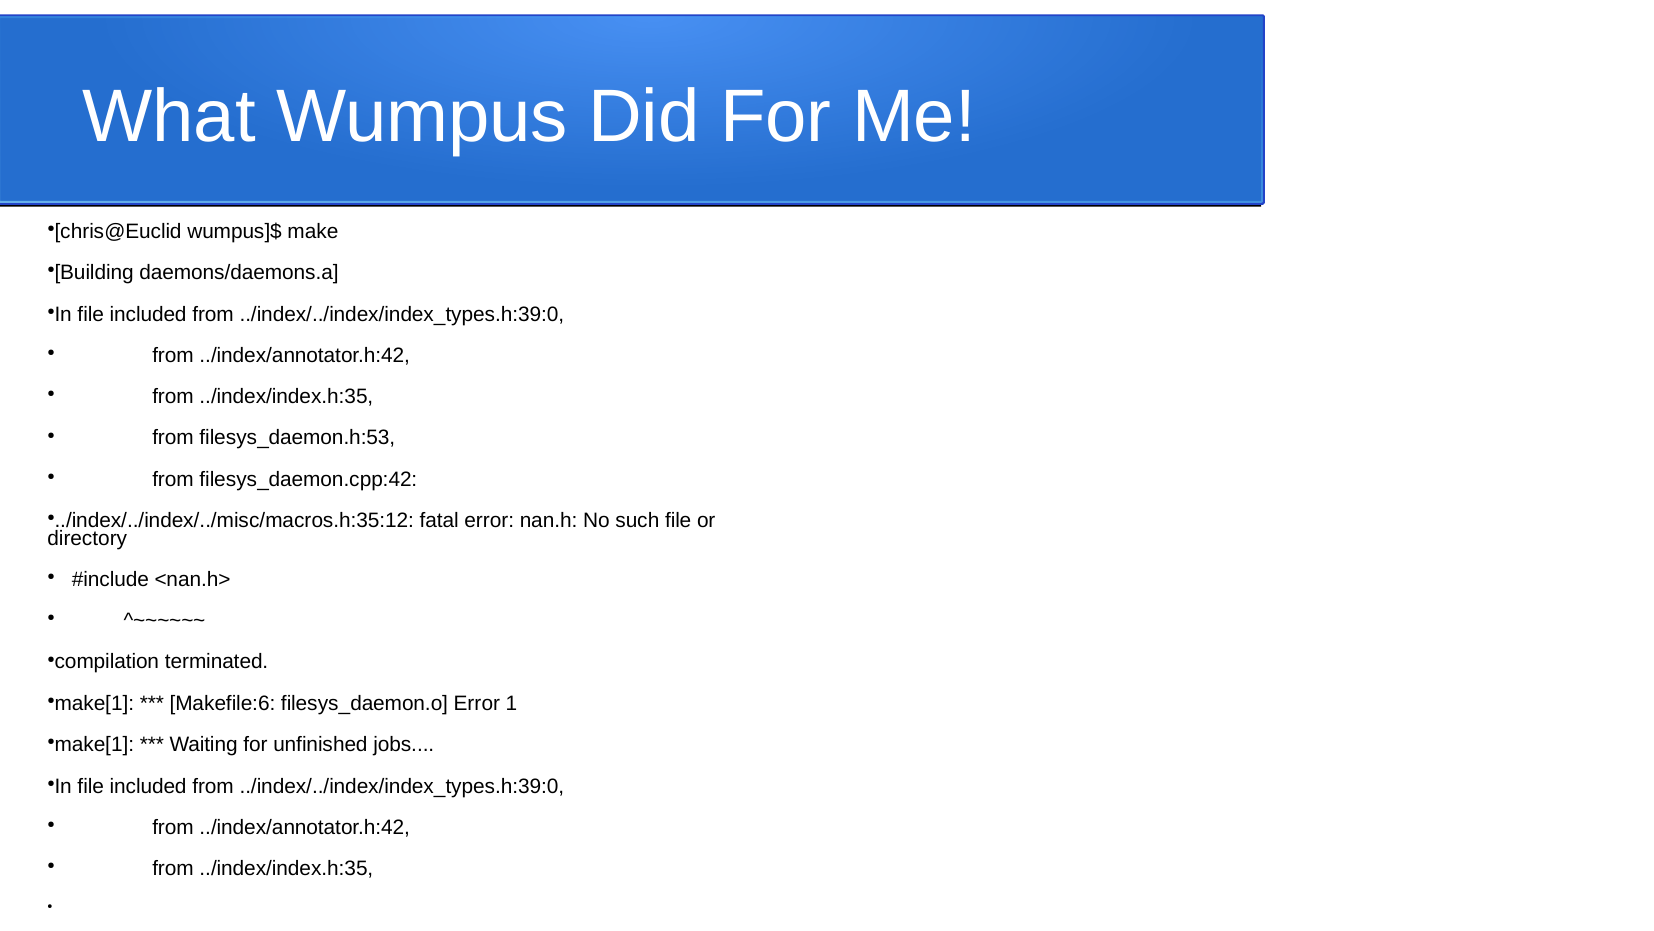

# What Wumpus Did For Me!
[chris@Euclid wumpus]$ make
[Building daemons/daemons.a]
In file included from ../index/../index/index_types.h:39:0,
 from ../index/annotator.h:42,
 from ../index/index.h:35,
 from filesys_daemon.h:53,
 from filesys_daemon.cpp:42:
../index/../index/../misc/macros.h:35:12: fatal error: nan.h: No such file or directory
 #include <nan.h>
 ^~~~~~~
compilation terminated.
make[1]: *** [Makefile:6: filesys_daemon.o] Error 1
make[1]: *** Waiting for unfinished jobs....
In file included from ../index/../index/index_types.h:39:0,
 from ../index/annotator.h:42,
 from ../index/index.h:35,